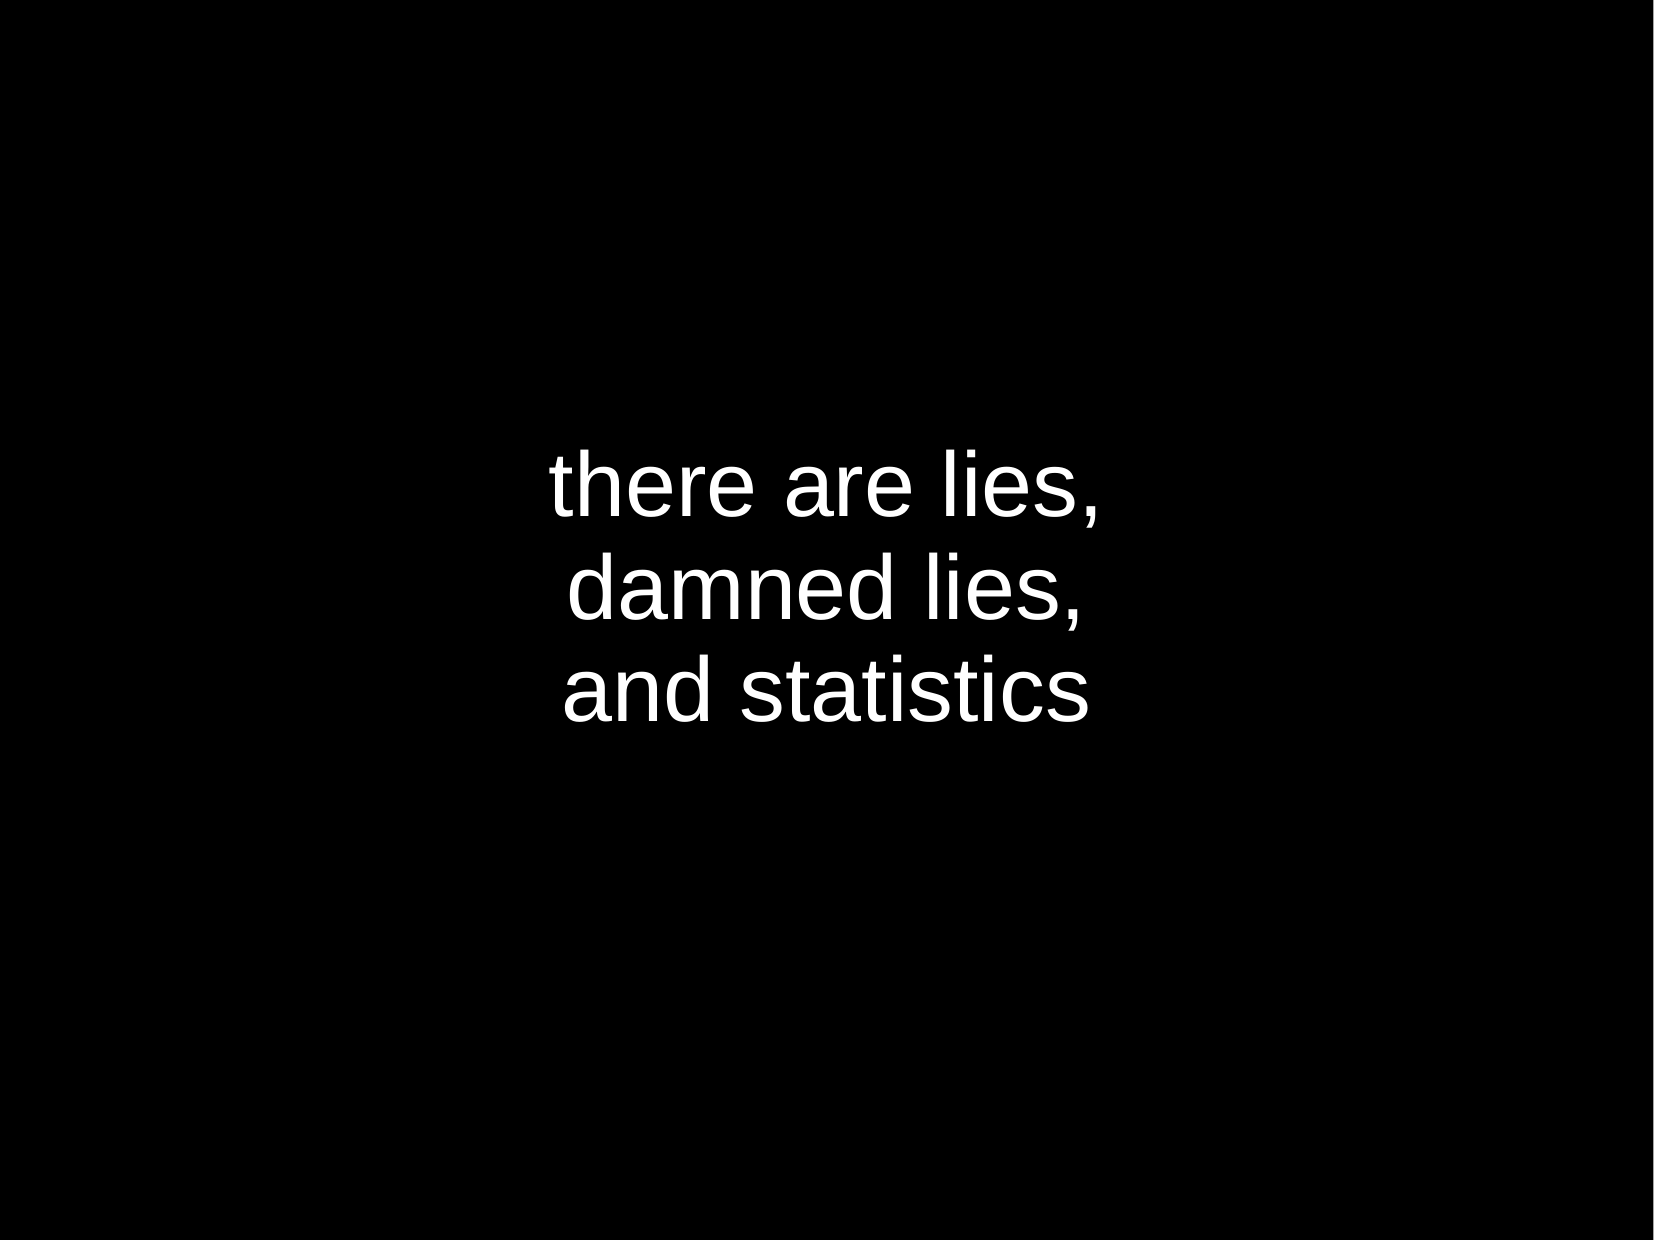

# there are lies, damned lies, and statistics